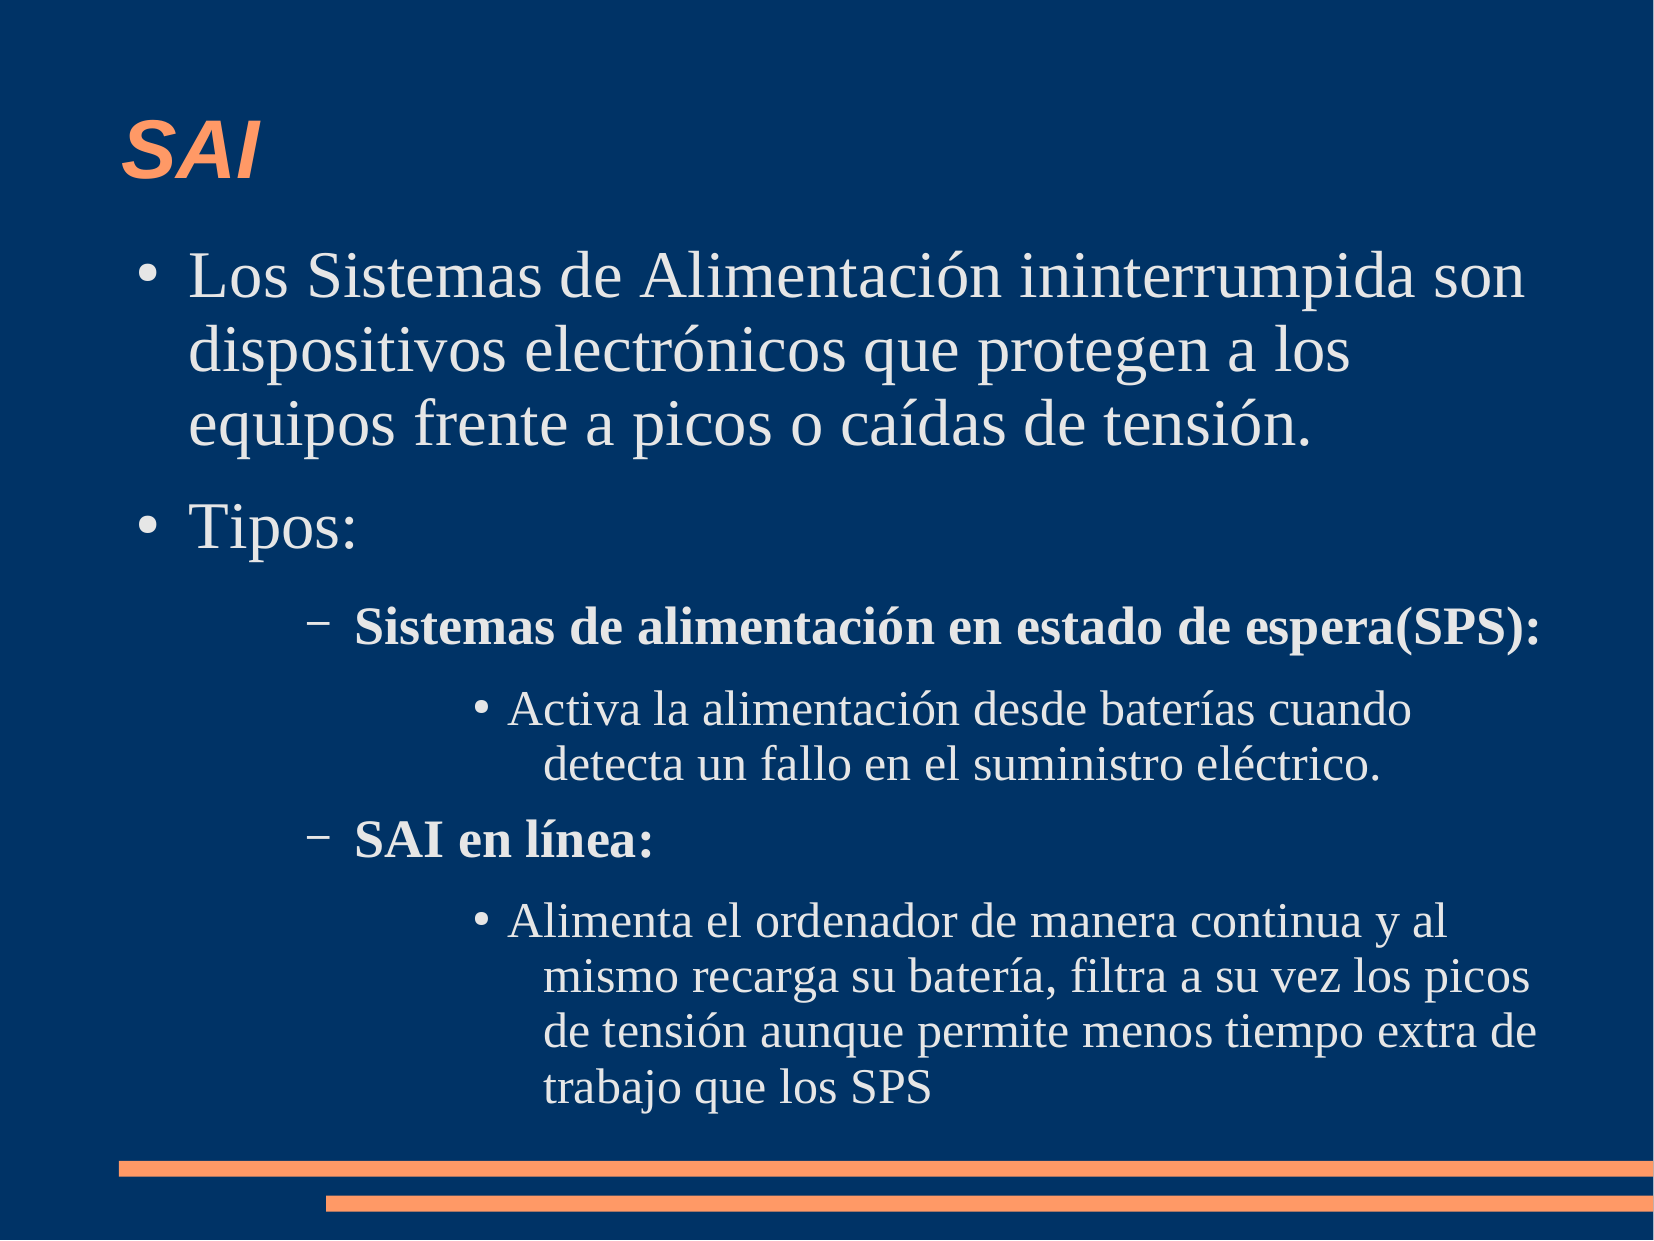

# SAI
Los Sistemas de Alimentación ininterrumpida son dispositivos electrónicos que protegen a los equipos frente a picos o caídas de tensión.
Tipos:
Sistemas de alimentación en estado de espera(SPS):
Activa la alimentación desde baterías cuando detecta un fallo en el suministro eléctrico.
SAI en línea:
Alimenta el ordenador de manera continua y al mismo recarga su batería, filtra a su vez los picos de tensión aunque permite menos tiempo extra de trabajo que los SPS